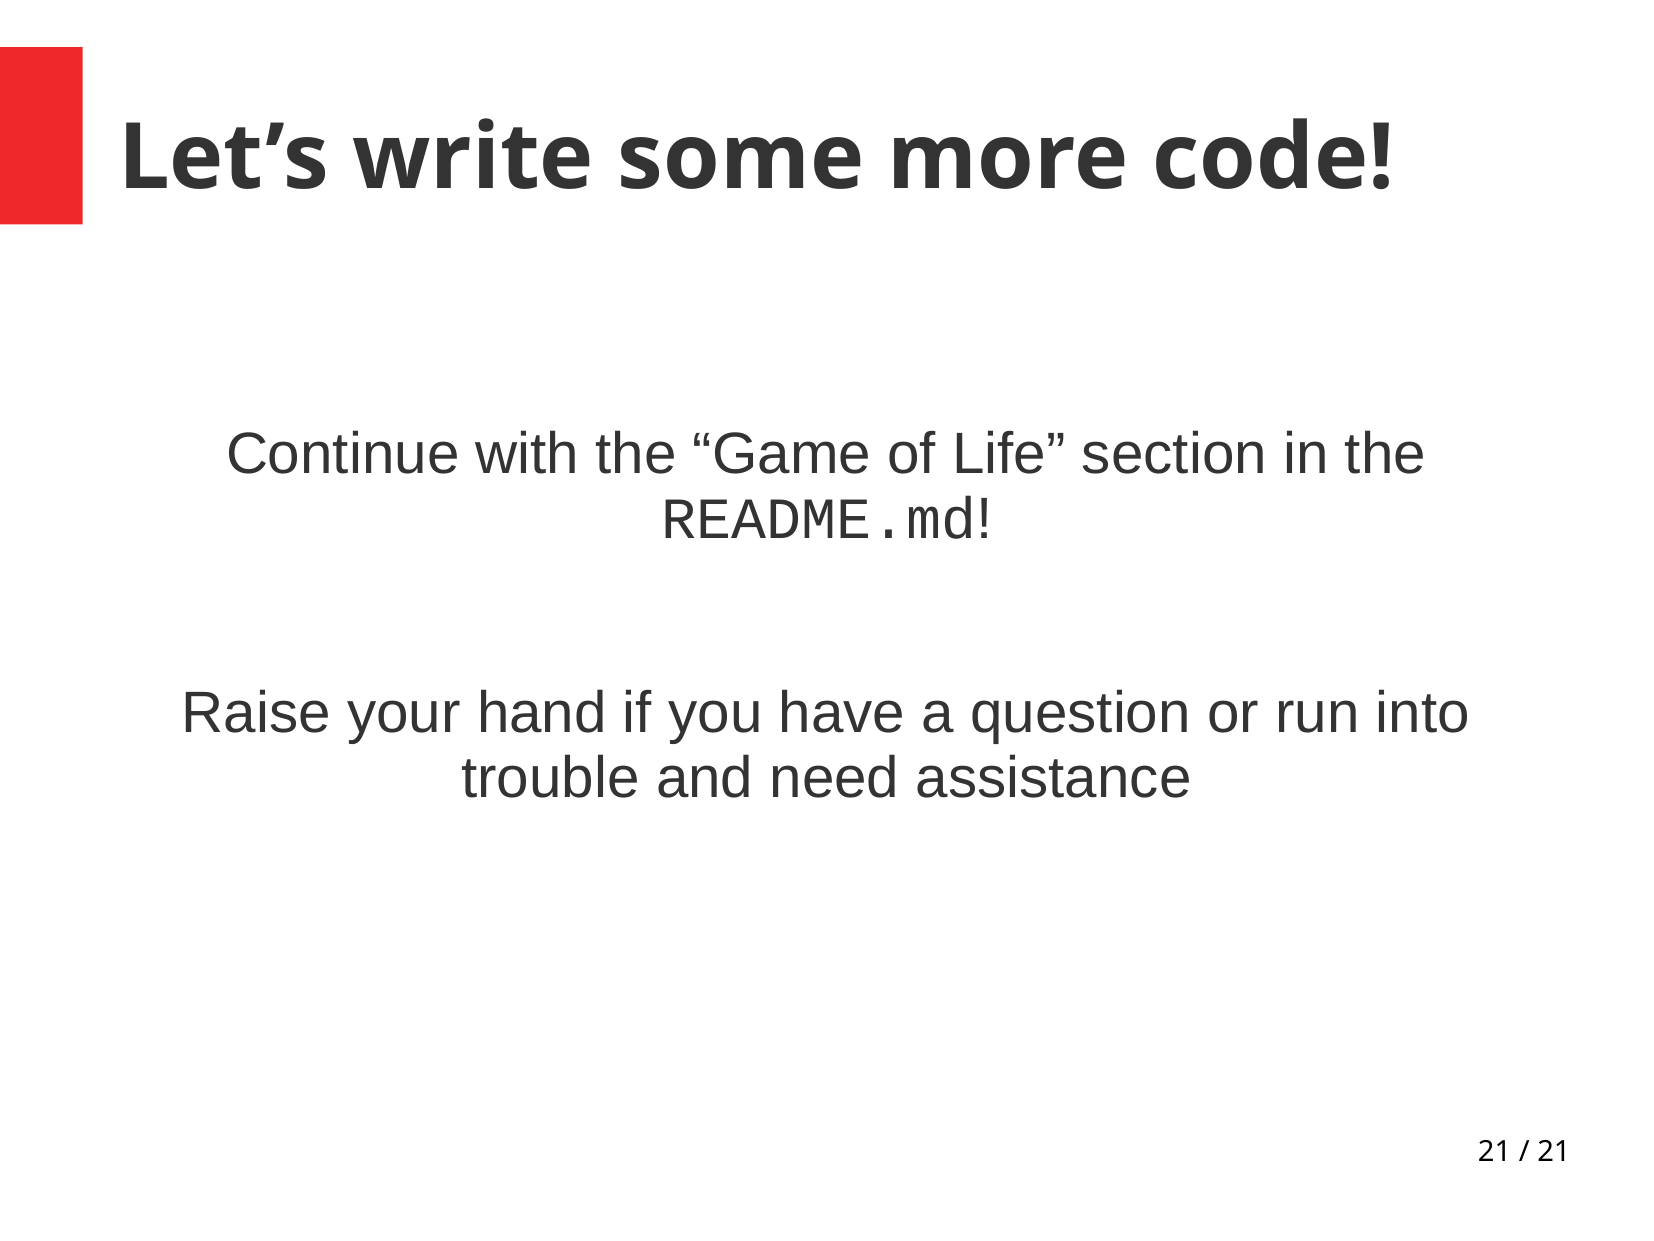

# Let’s write some more code!
Continue with the “Game of Life” section in the README.md!
Raise your hand if you have a question or run into trouble and need assistance
 🙋‍
21